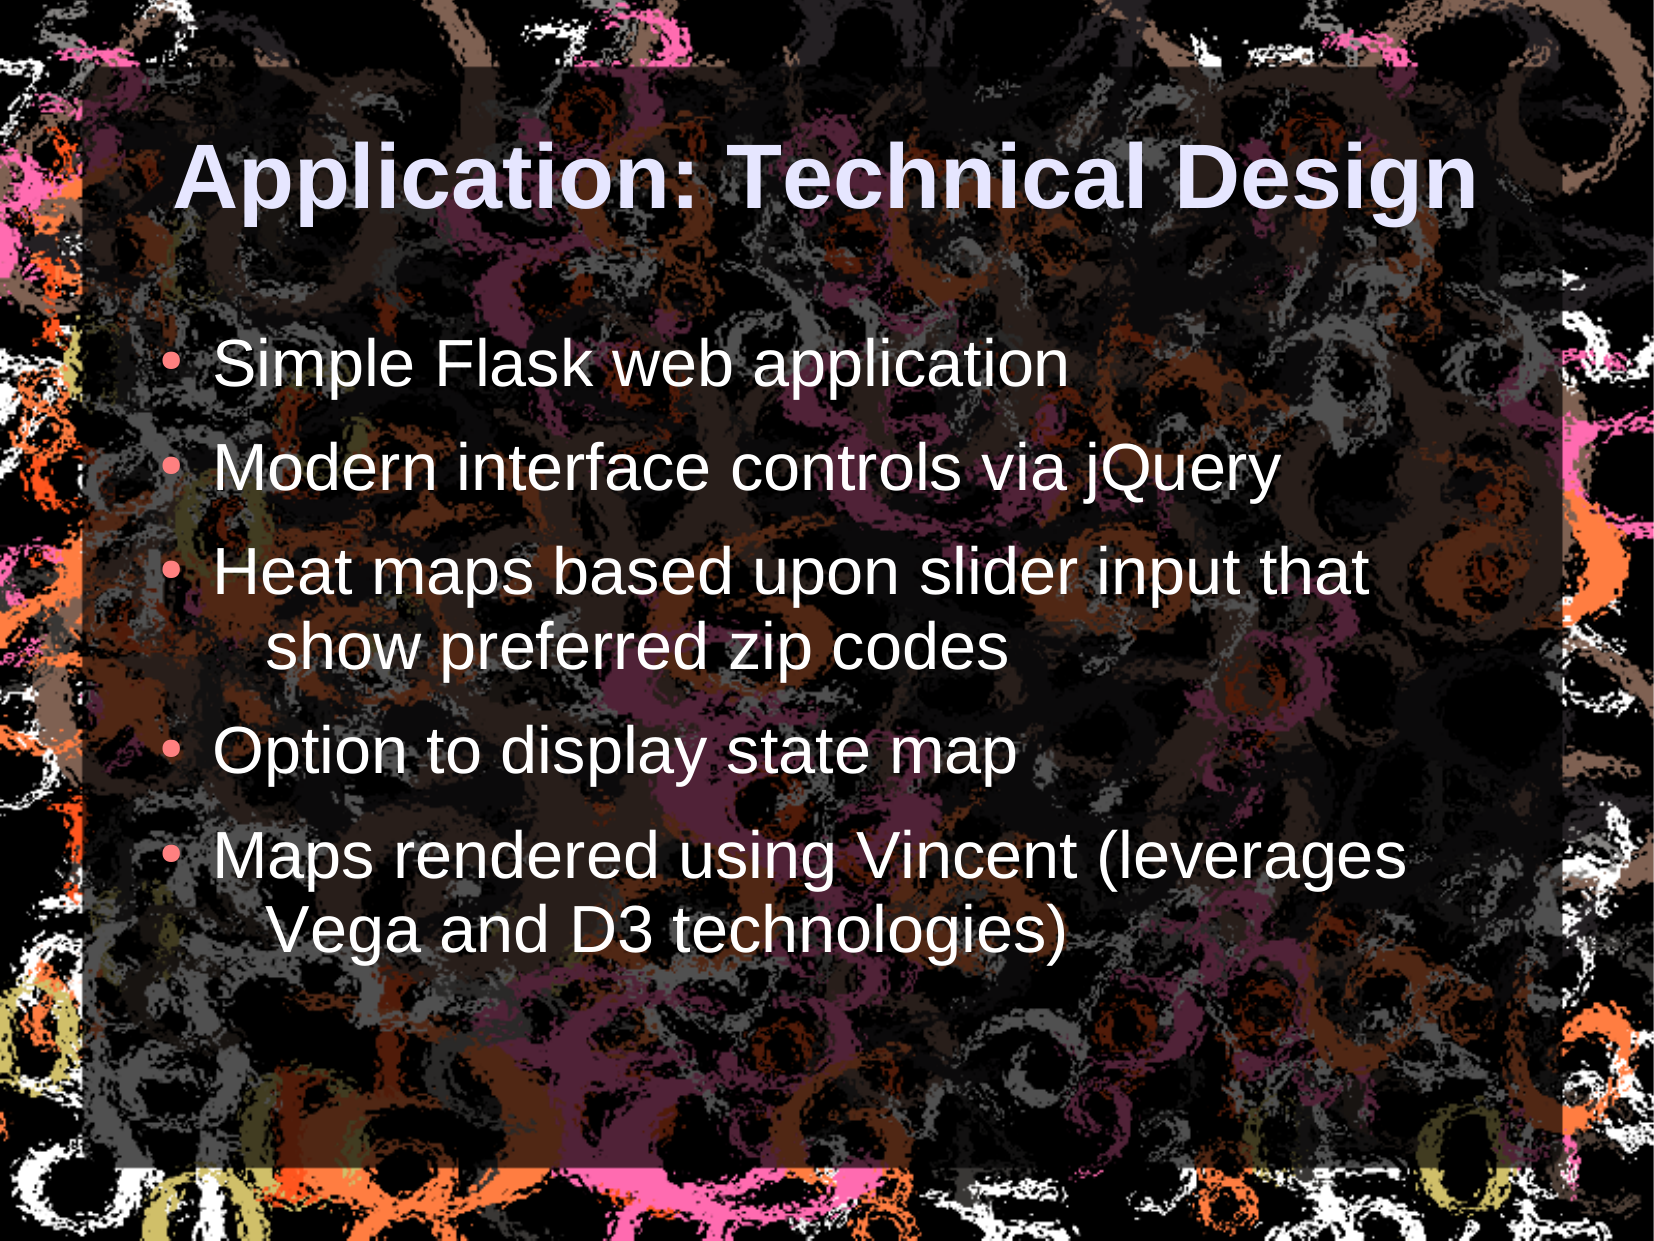

# Application: Technical Design
Simple Flask web application
Modern interface controls via jQuery
Heat maps based upon slider input that show preferred zip codes
Option to display state map
Maps rendered using Vincent (leverages Vega and D3 technologies)